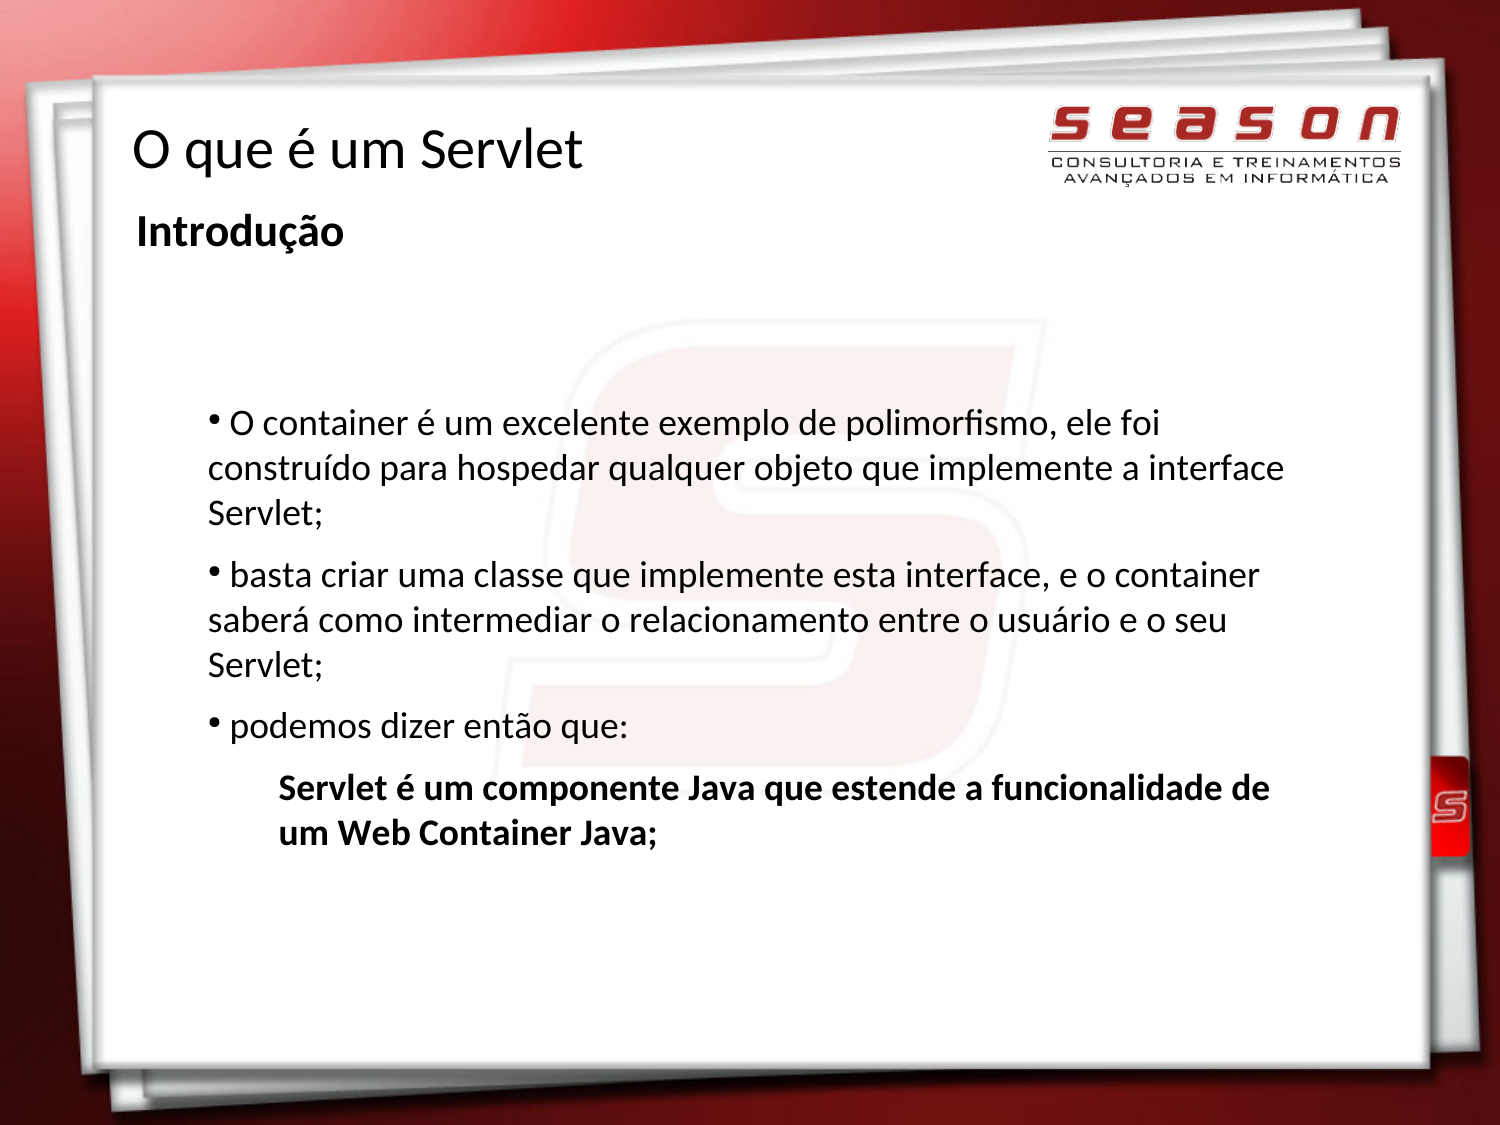

# O que é um Servlet
Introdução
 O container é um excelente exemplo de polimorfismo, ele foi construído para hospedar qualquer objeto que implemente a interface Servlet;
 basta criar uma classe que implemente esta interface, e o container saberá como intermediar o relacionamento entre o usuário e o seu Servlet;
 podemos dizer então que:
Servlet é um componente Java que estende a funcionalidade de um Web Container Java;